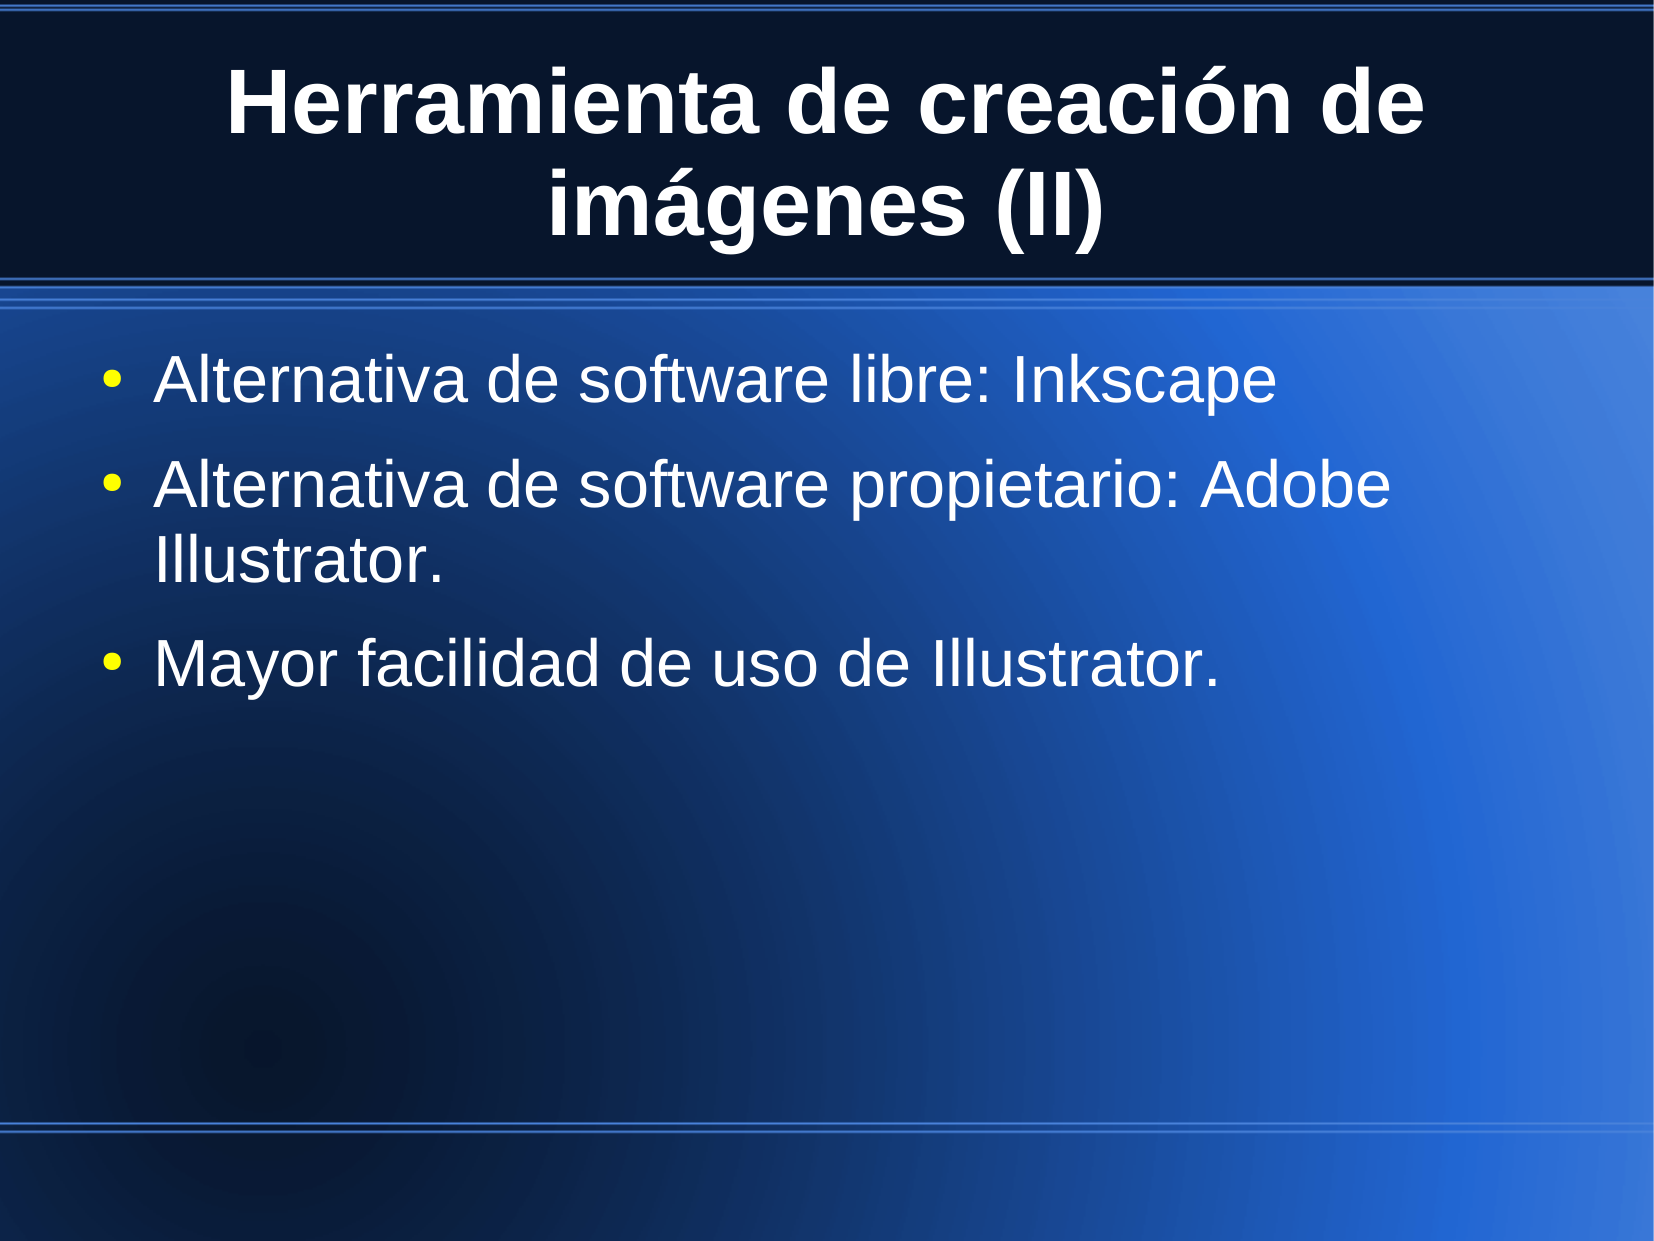

# Herramienta de creación de imágenes (II)
Alternativa de software libre: Inkscape
Alternativa de software propietario: Adobe Illustrator.
Mayor facilidad de uso de Illustrator.